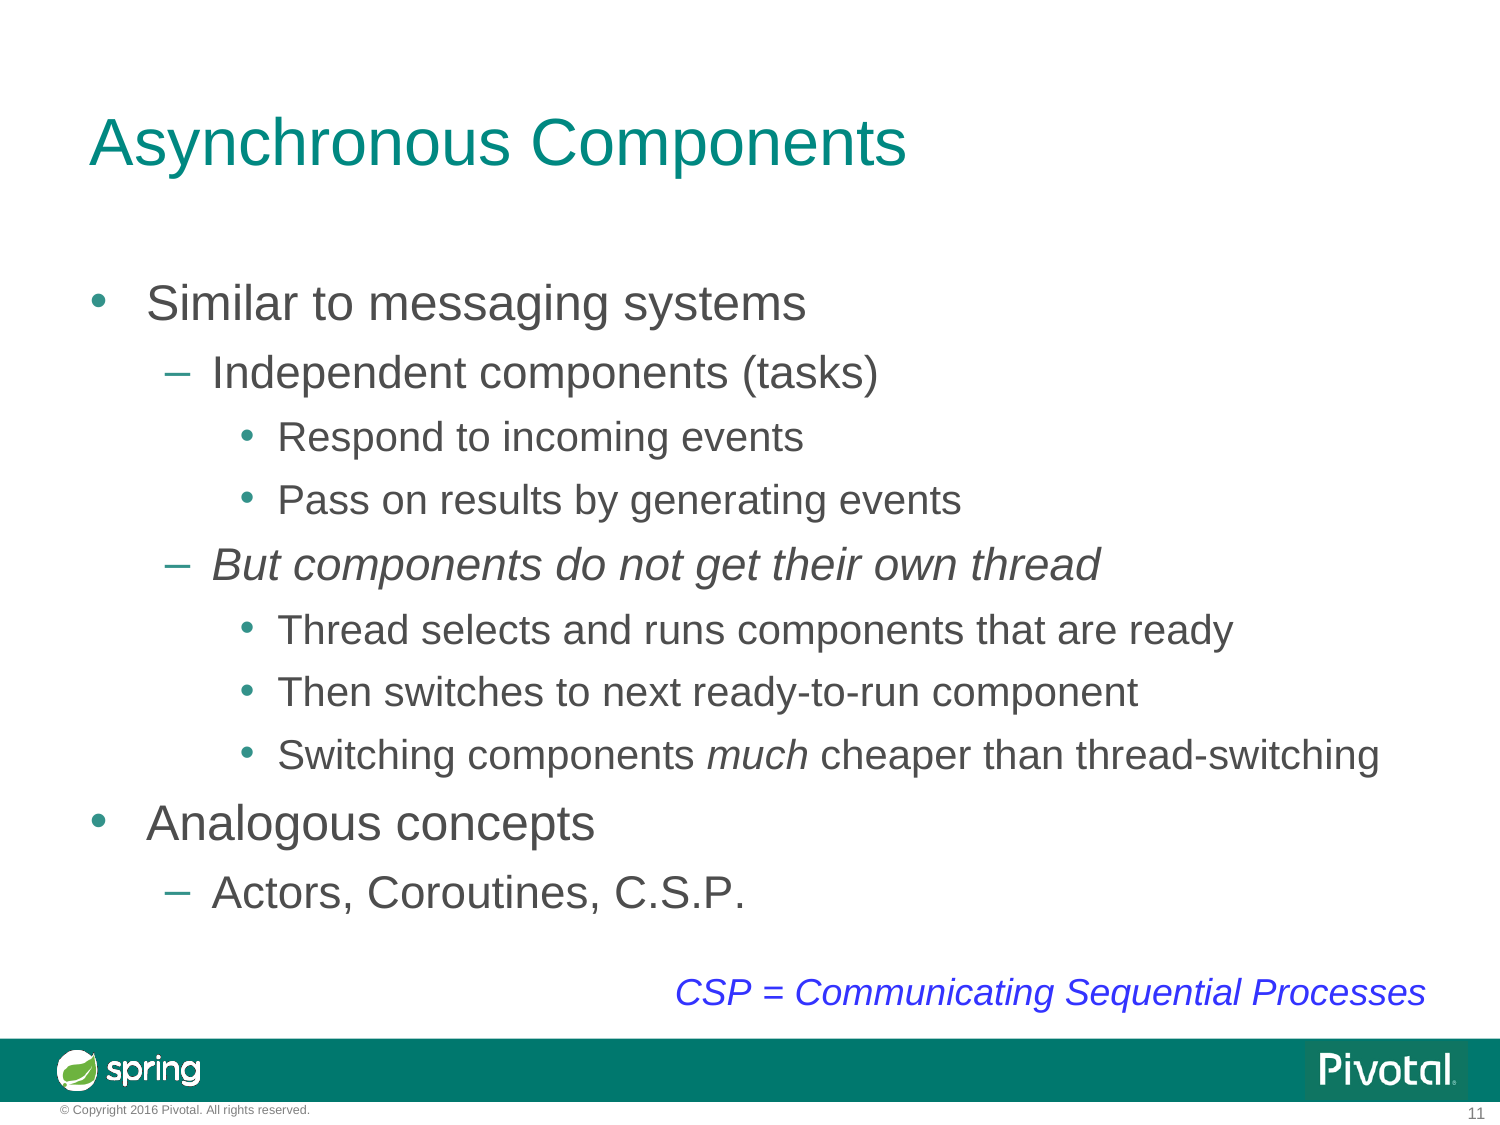

# Asynchronous Components
Similar to messaging systems
Independent components (tasks)
Respond to incoming events
Pass on results by generating events
But components do not get their own thread
Thread selects and runs components that are ready
Then switches to next ready-to-run component
Switching components much cheaper than thread-switching
Analogous concepts
Actors, Coroutines, C.S.P.
CSP = Communicating Sequential Processes